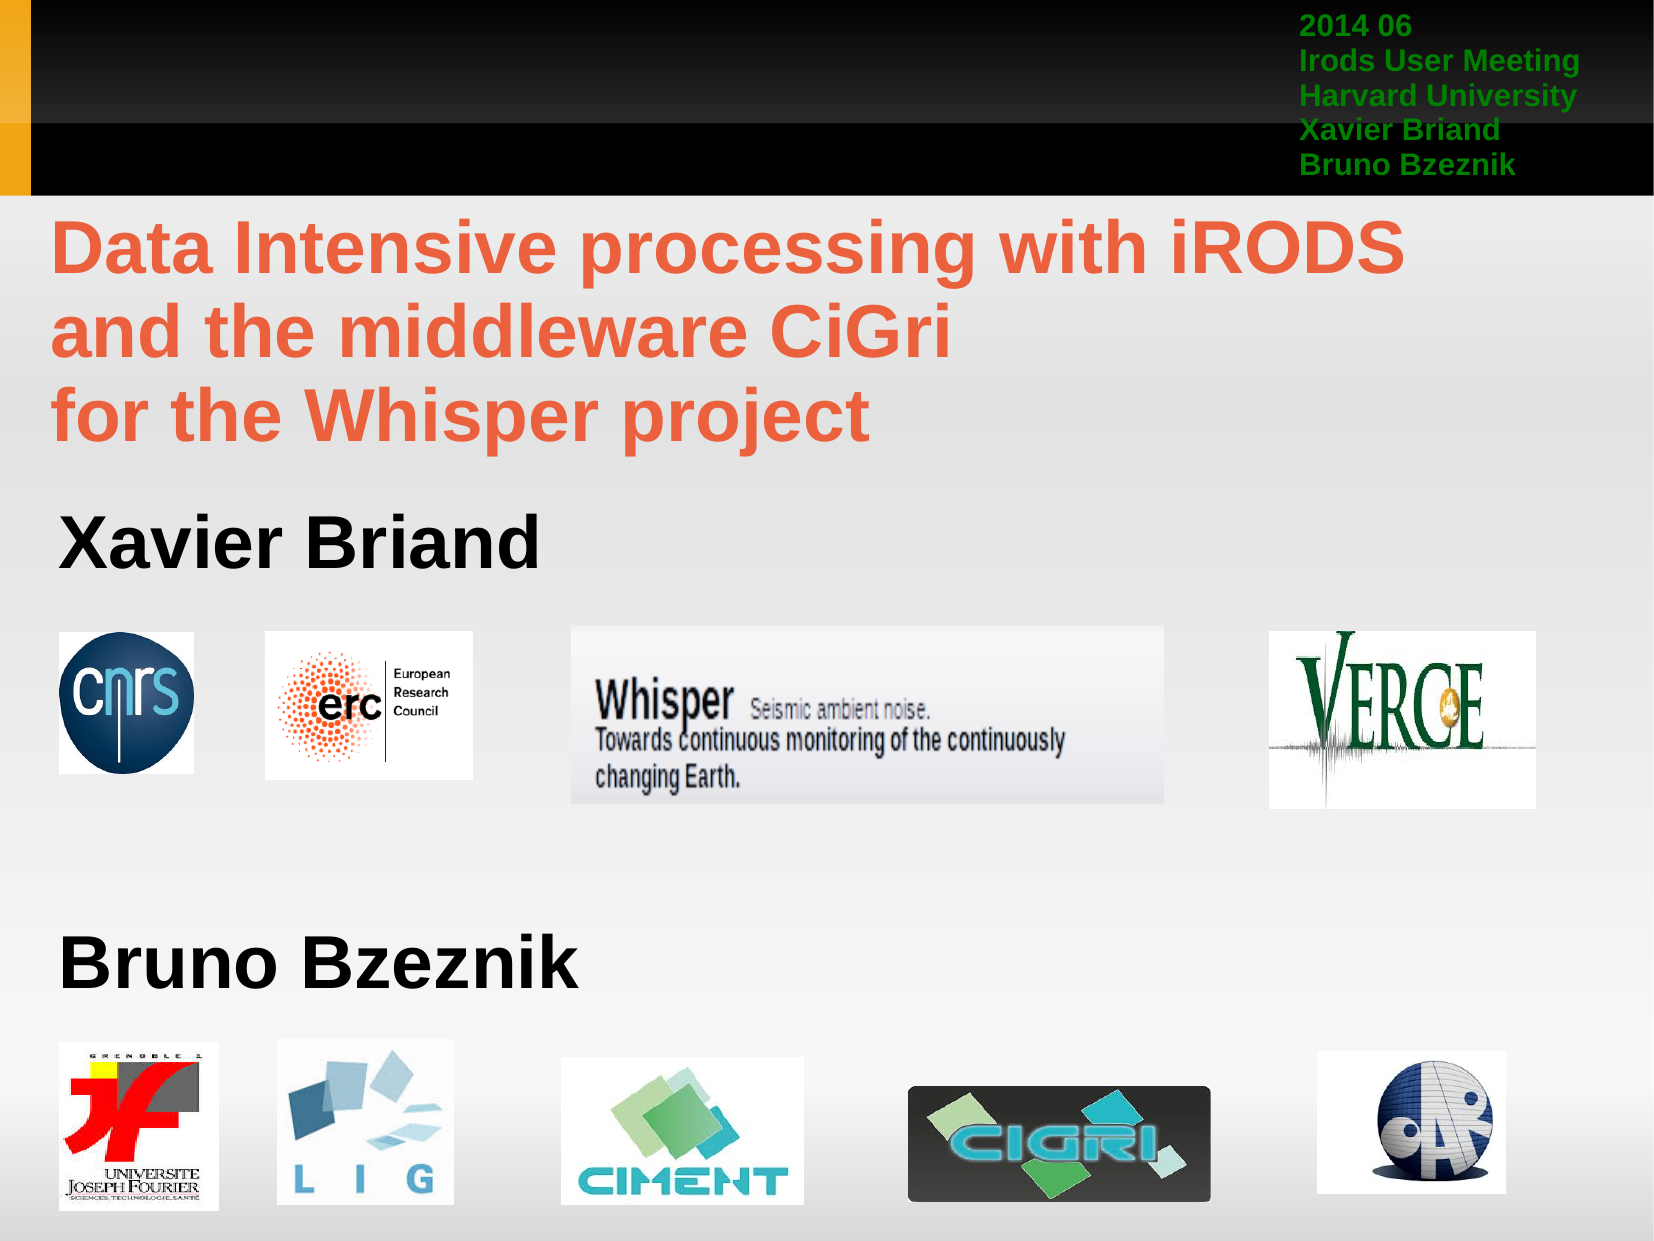

# 2014 06 Irods User Meeting Harvard University Xavier Briand Bruno Bzeznik
 Data Intensive processing with iRODS
 and the middleware CiGri
 for the Whisper project
Xavier Briand
Bruno Bzeznik